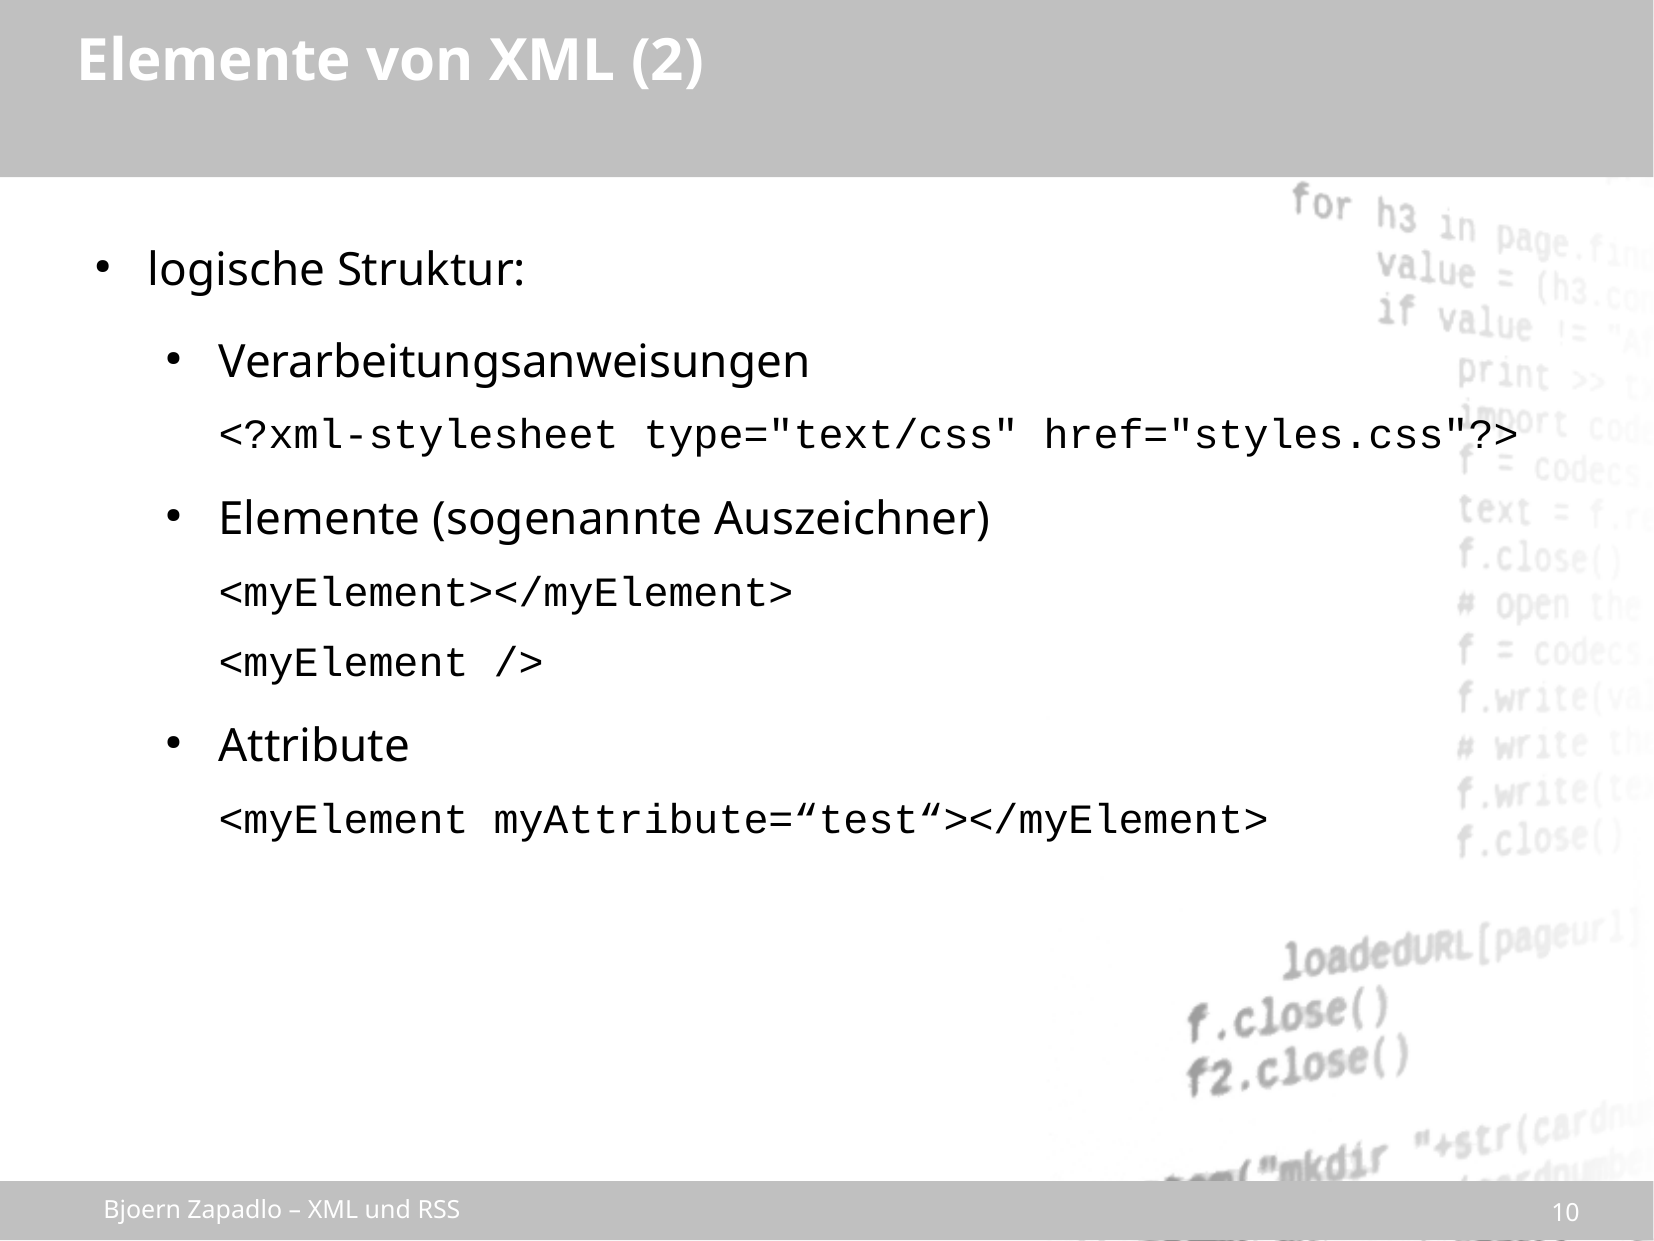

# Elemente von XML (2)
logische Struktur:
Verarbeitungsanweisungen
<?xml-stylesheet type="text/css" href="styles.css"?>
Elemente (sogenannte Auszeichner)
<myElement></myElement>
<myElement />
Attribute
<myElement myAttribute=“test“></myElement>